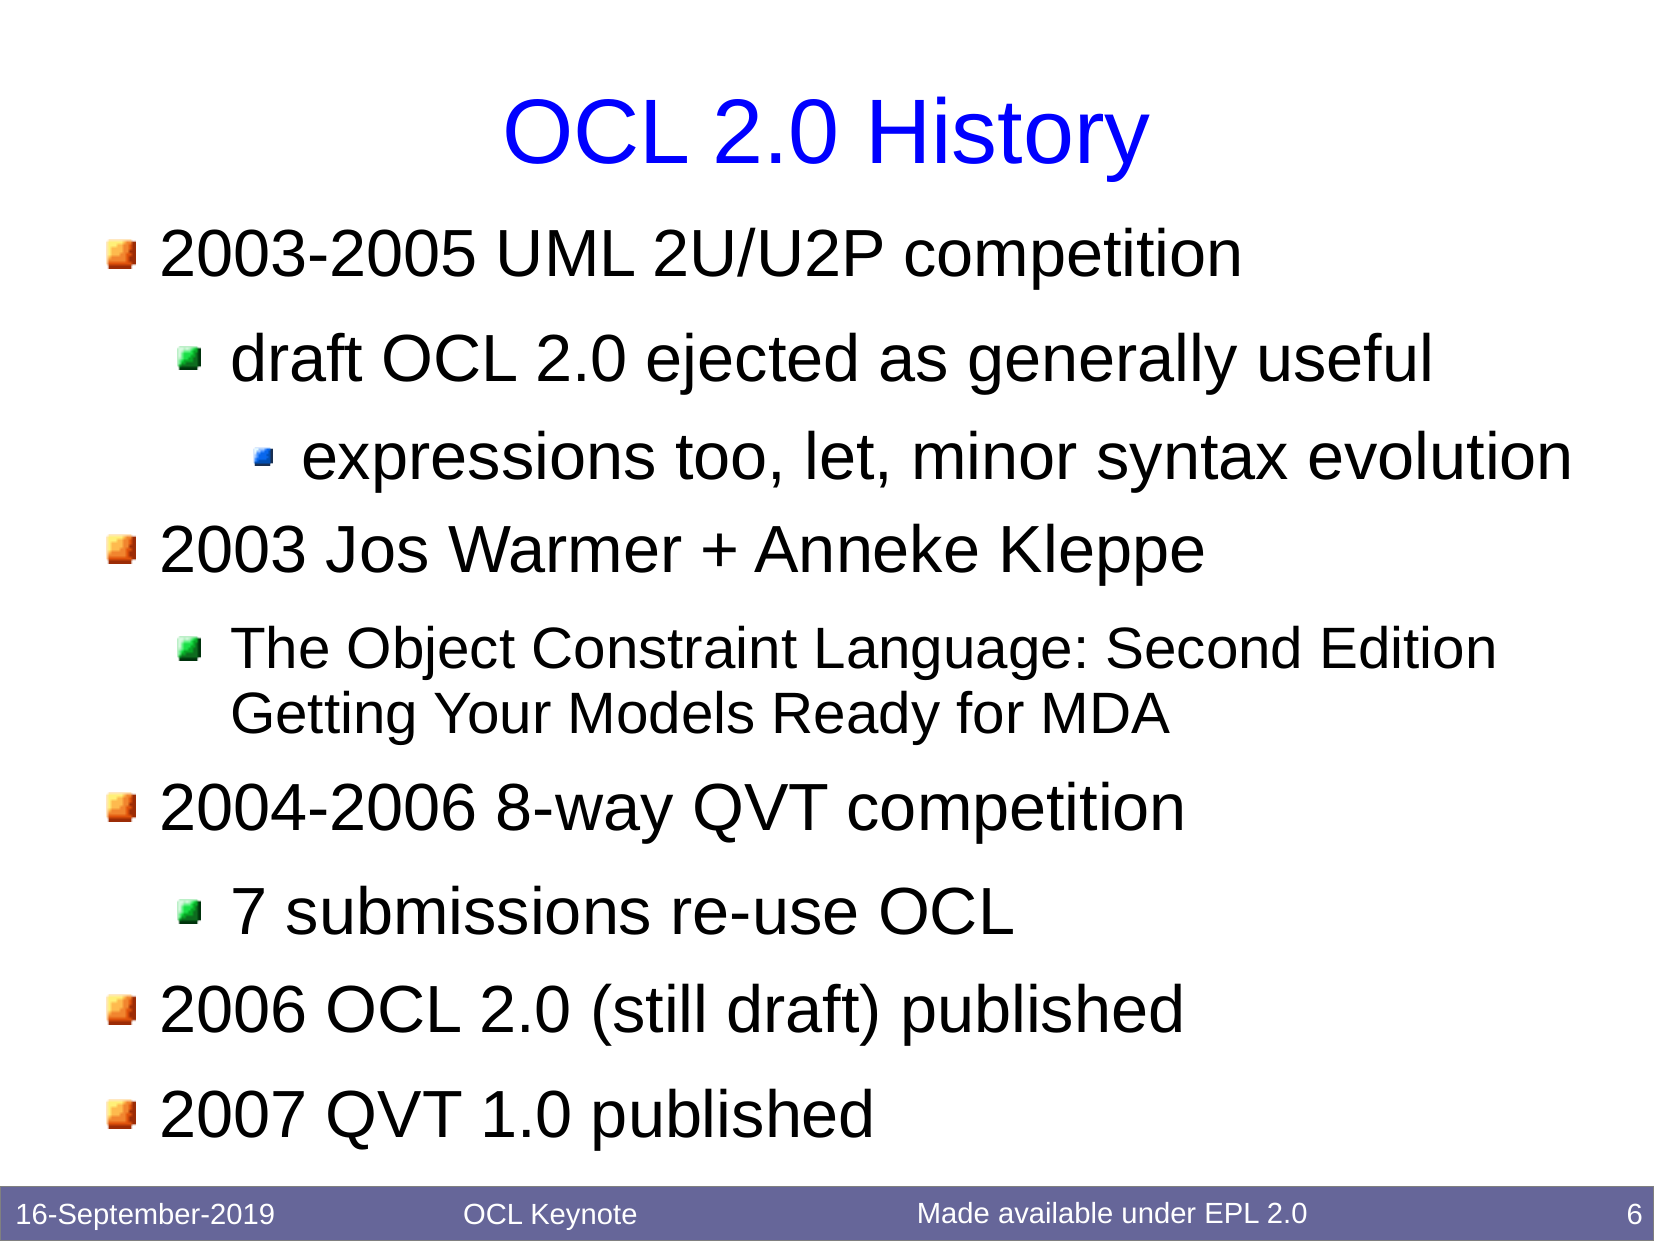

# OCL 2.0 History
2003-2005 UML 2U/U2P competition
draft OCL 2.0 ejected as generally useful
expressions too, let, minor syntax evolution
2003 Jos Warmer + Anneke Kleppe
The Object Constraint Language: Second Edition
Getting Your Models Ready for MDA
2004-2006 8-way QVT competition
7 submissions re-use OCL
2006 OCL 2.0 (still draft) published
2007 QVT 1.0 published
16-September-2019
OCL Keynote
6